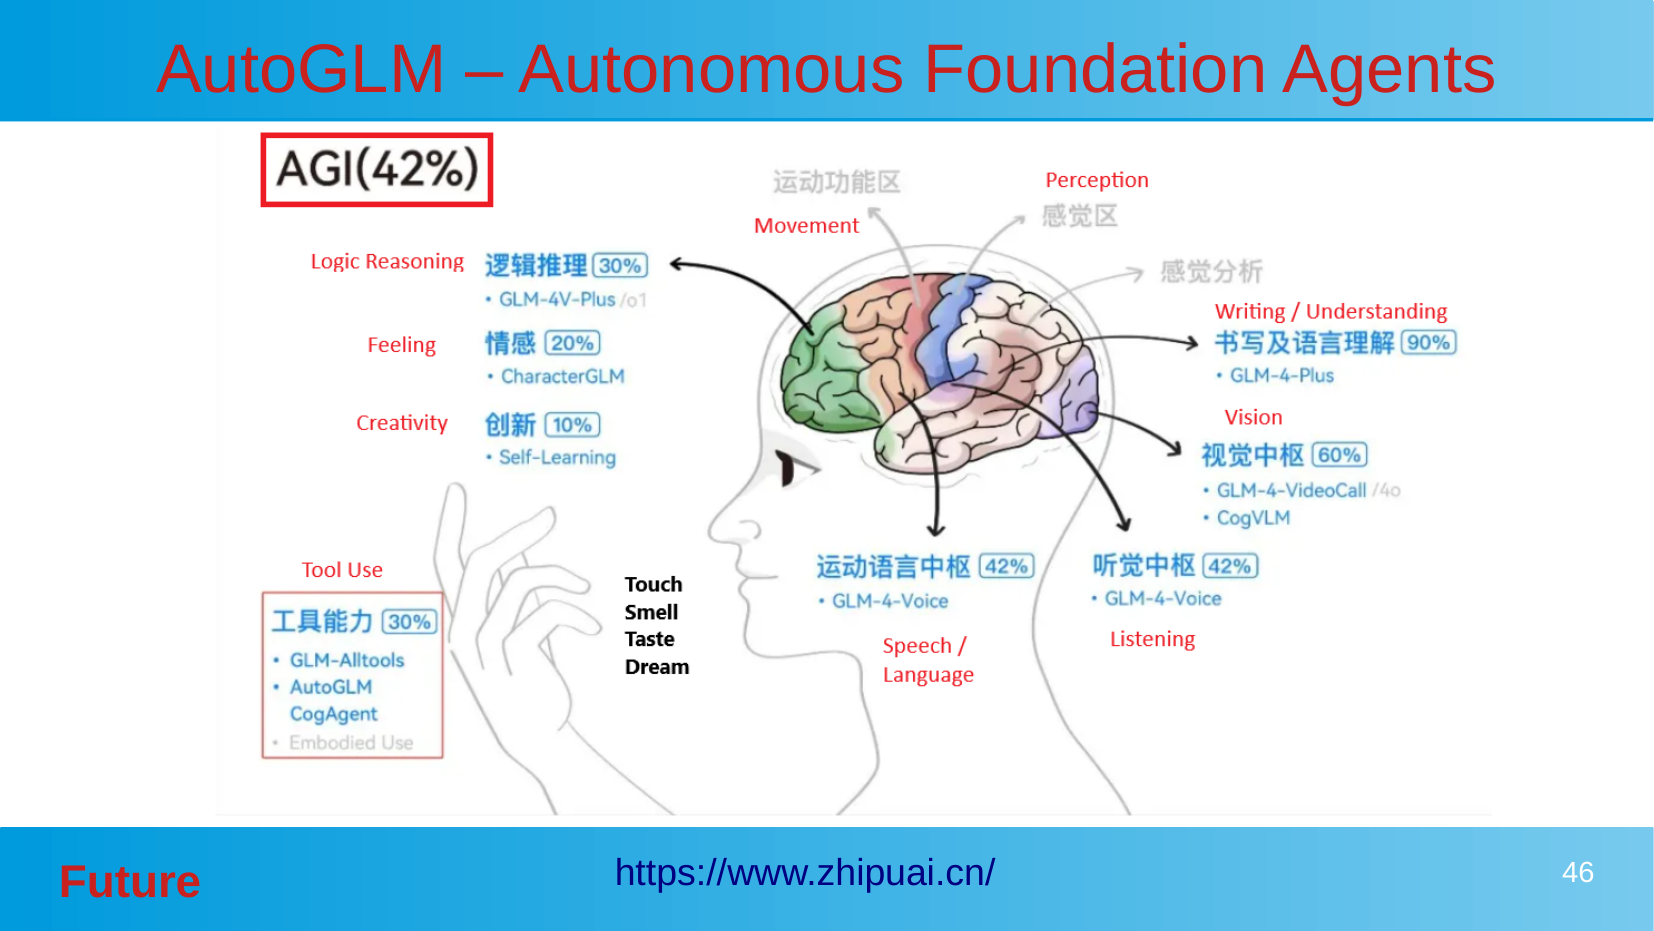

# AutoGLM – Autonomous Foundation Agents
https://www.zhipuai.cn/
46